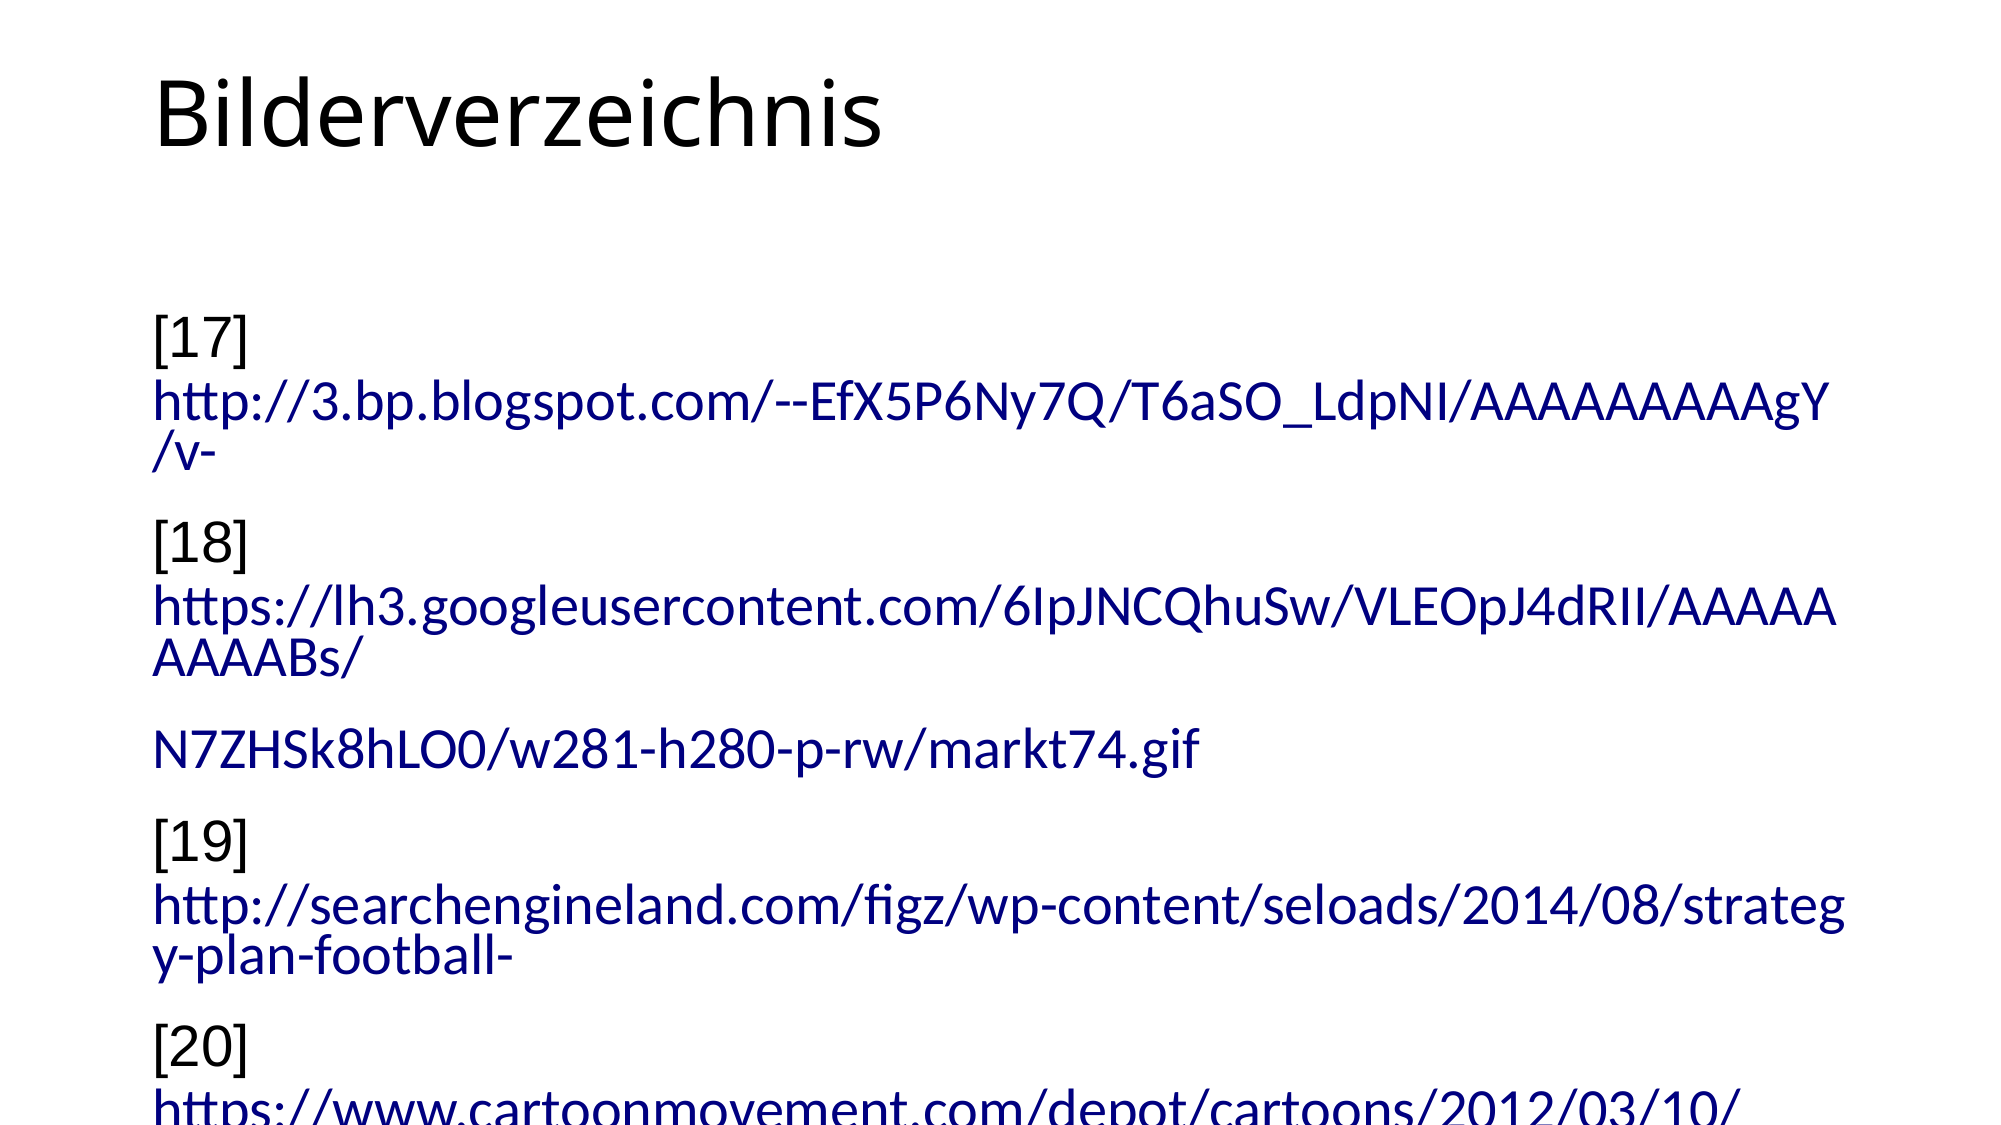

# Bilderverzeichnis
[17]	http://3.bp.blogspot.com/--EfX5P6Ny7Q/T6aSO_LdpNI/AAAAAAAAAgY/v-
[18]	https://lh3.googleusercontent.com/6IpJNCQhuSw/VLEOpJ4dRII/AAAAAAAAABs/
N7ZHSk8hLO0/w281-h280-p-rw/markt74.gif
[19]	http://searchengineland.com/figz/wp-content/seloads/2014/08/strategy-plan-football-
[20]	https://www.cartoonmovement.com/depot/cartoons/2012/03/10/
old_and_new_economy__faruk_soyarat.jpeg